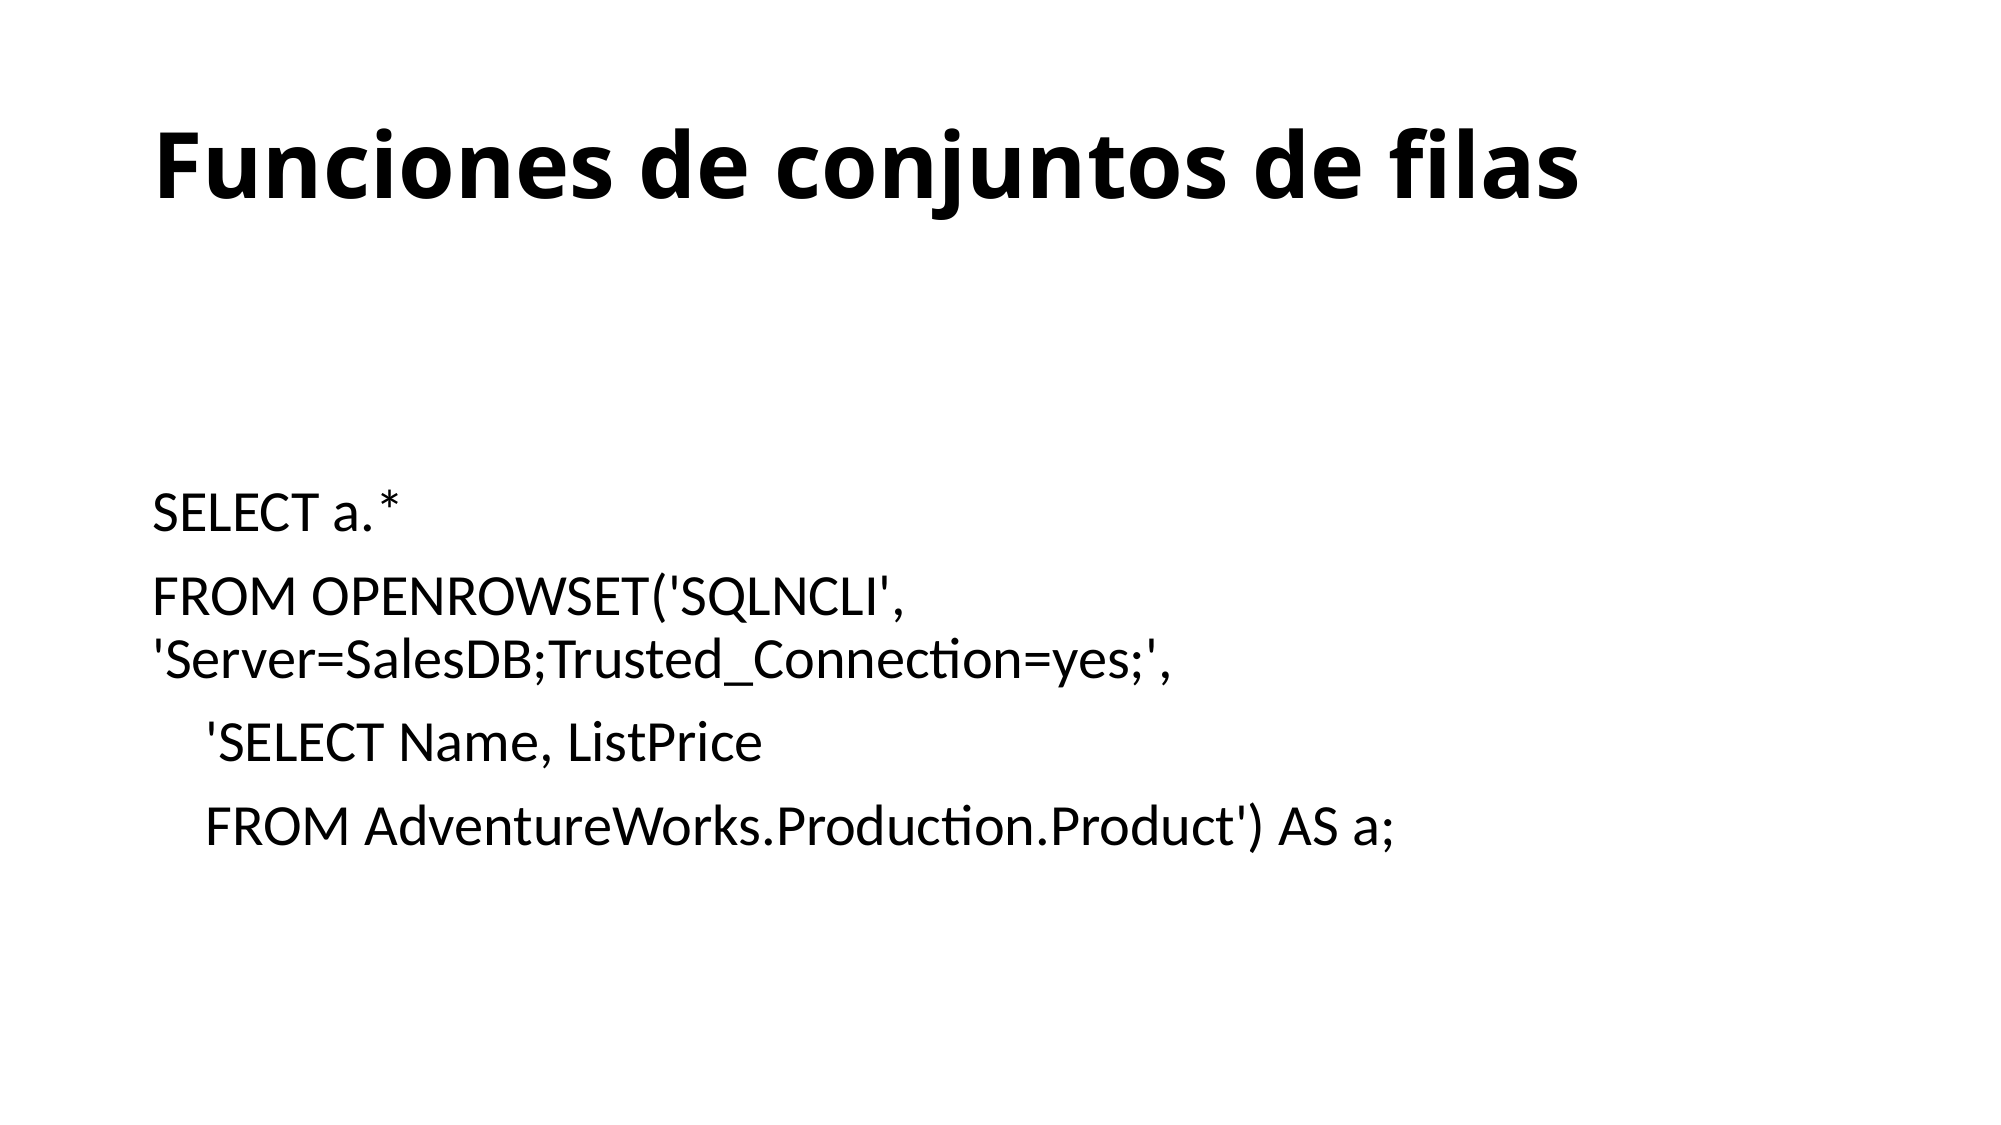

# Funciones de conjuntos de filas
SELECT a.*
FROM OPENROWSET('SQLNCLI', 'Server=SalesDB;Trusted_Connection=yes;',
 'SELECT Name, ListPrice
 FROM AdventureWorks.Production.Product') AS a;